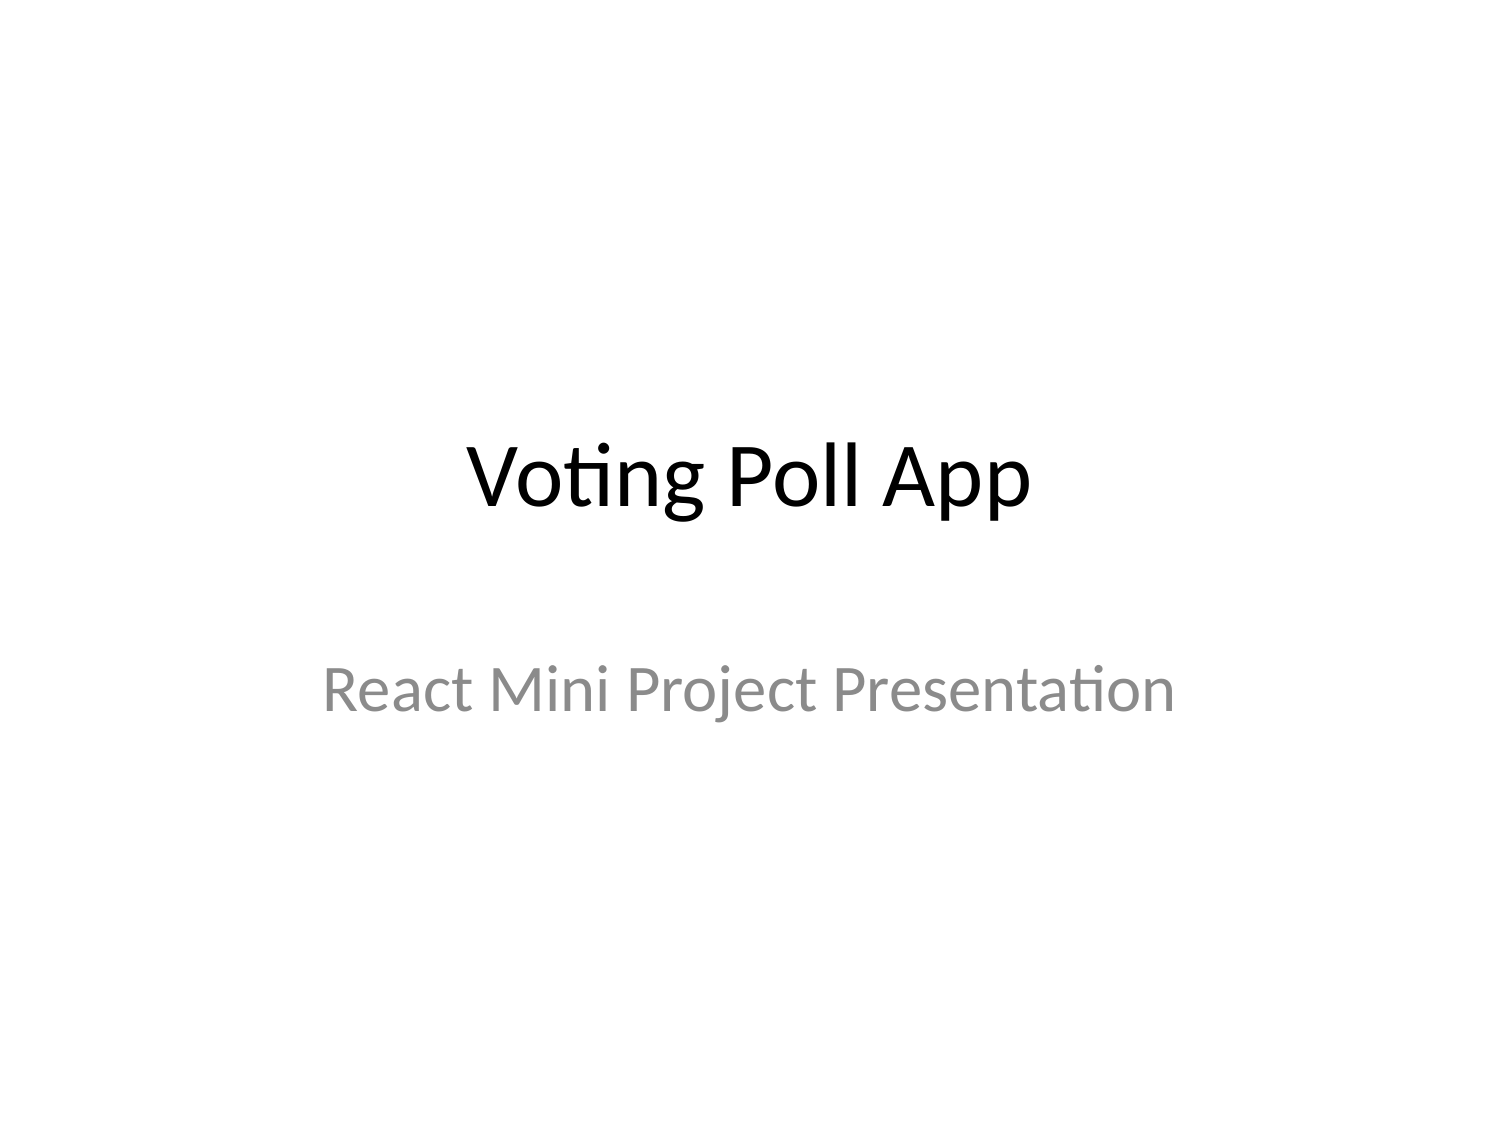

# Voting Poll App
React Mini Project Presentation